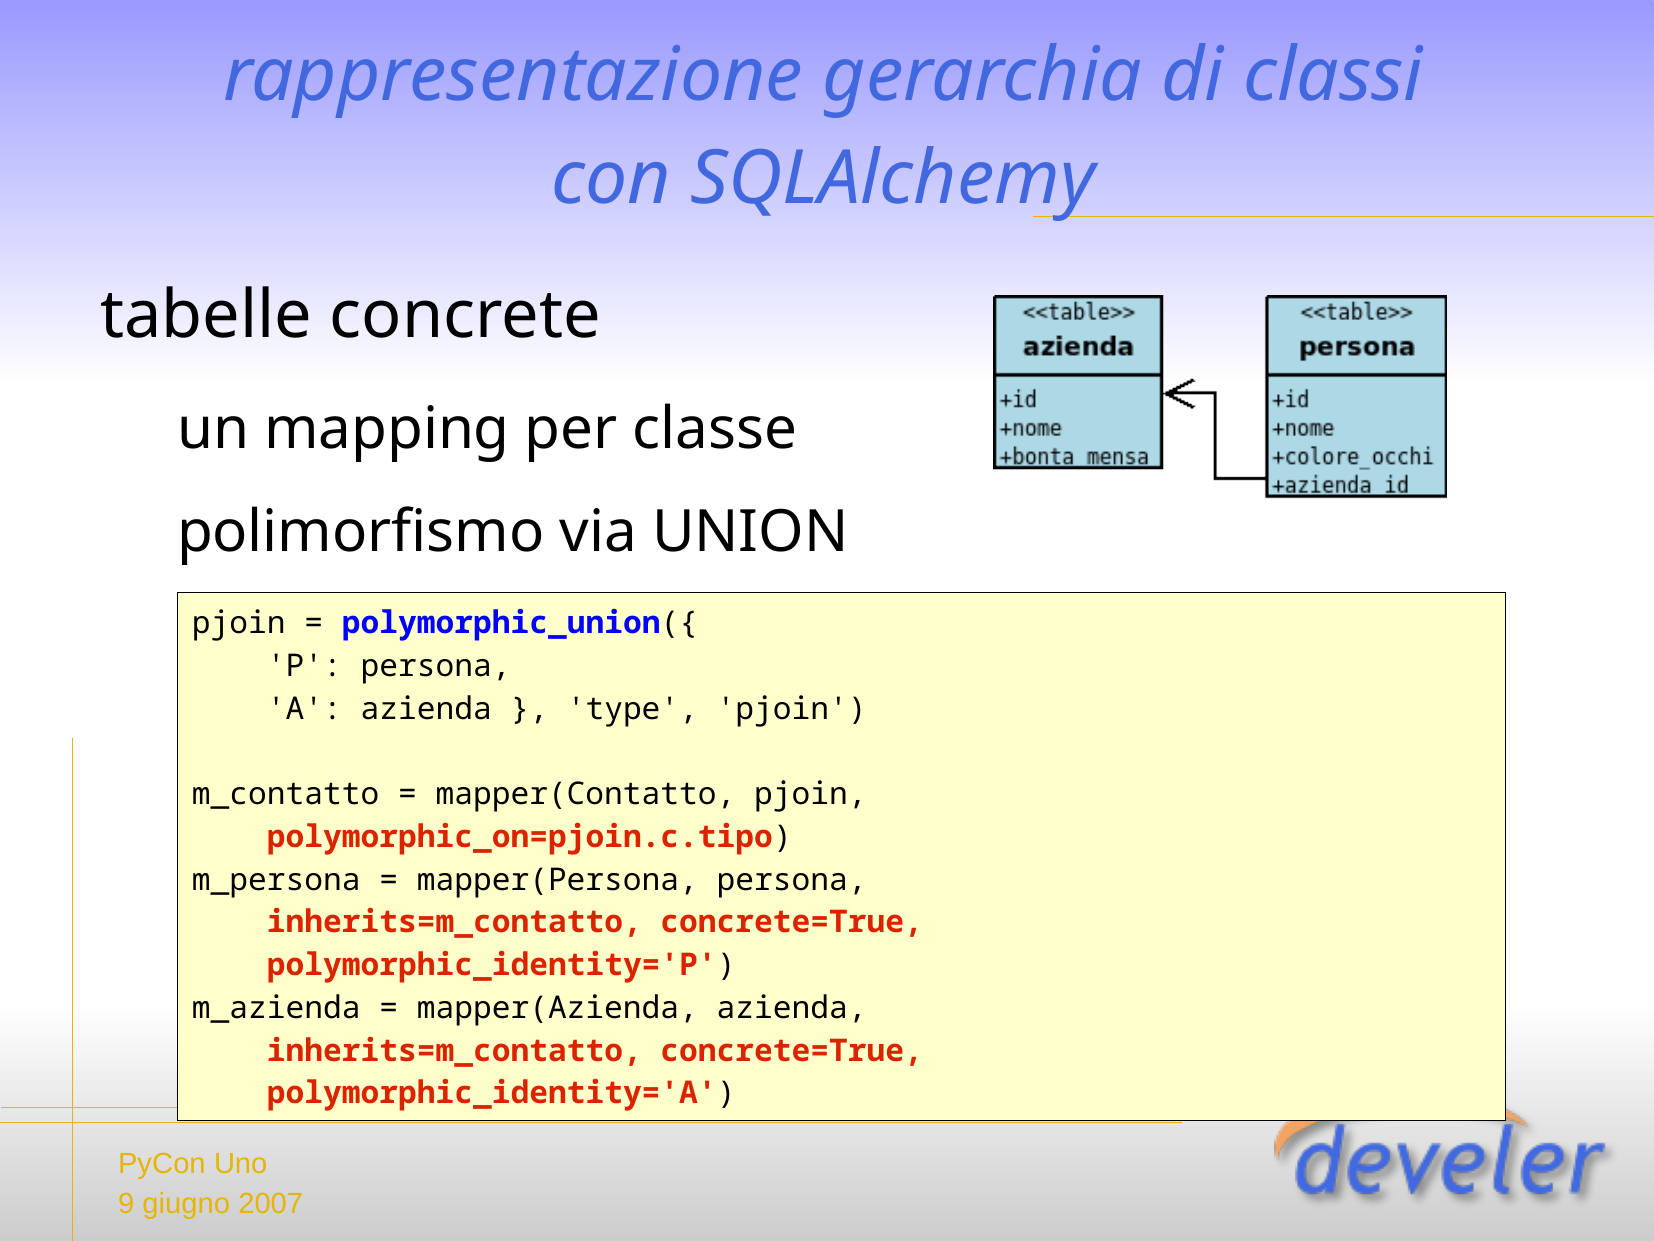

# rappresentazione gerarchia di classi con SQLAlchemy
tabelle concrete
un mapping per classe
polimorfismo via UNION
pjoin = polymorphic_union({
 'P': persona,
 'A': azienda }, 'type', 'pjoin')
m_contatto = mapper(Contatto, pjoin,
 polymorphic_on=pjoin.c.tipo)
m_persona = mapper(Persona, persona,
 inherits=m_contatto, concrete=True,
 polymorphic_identity='P')
m_azienda = mapper(Azienda, azienda,
 inherits=m_contatto, concrete=True,
 polymorphic_identity='A')
PyCon Uno
9 giugno 2007